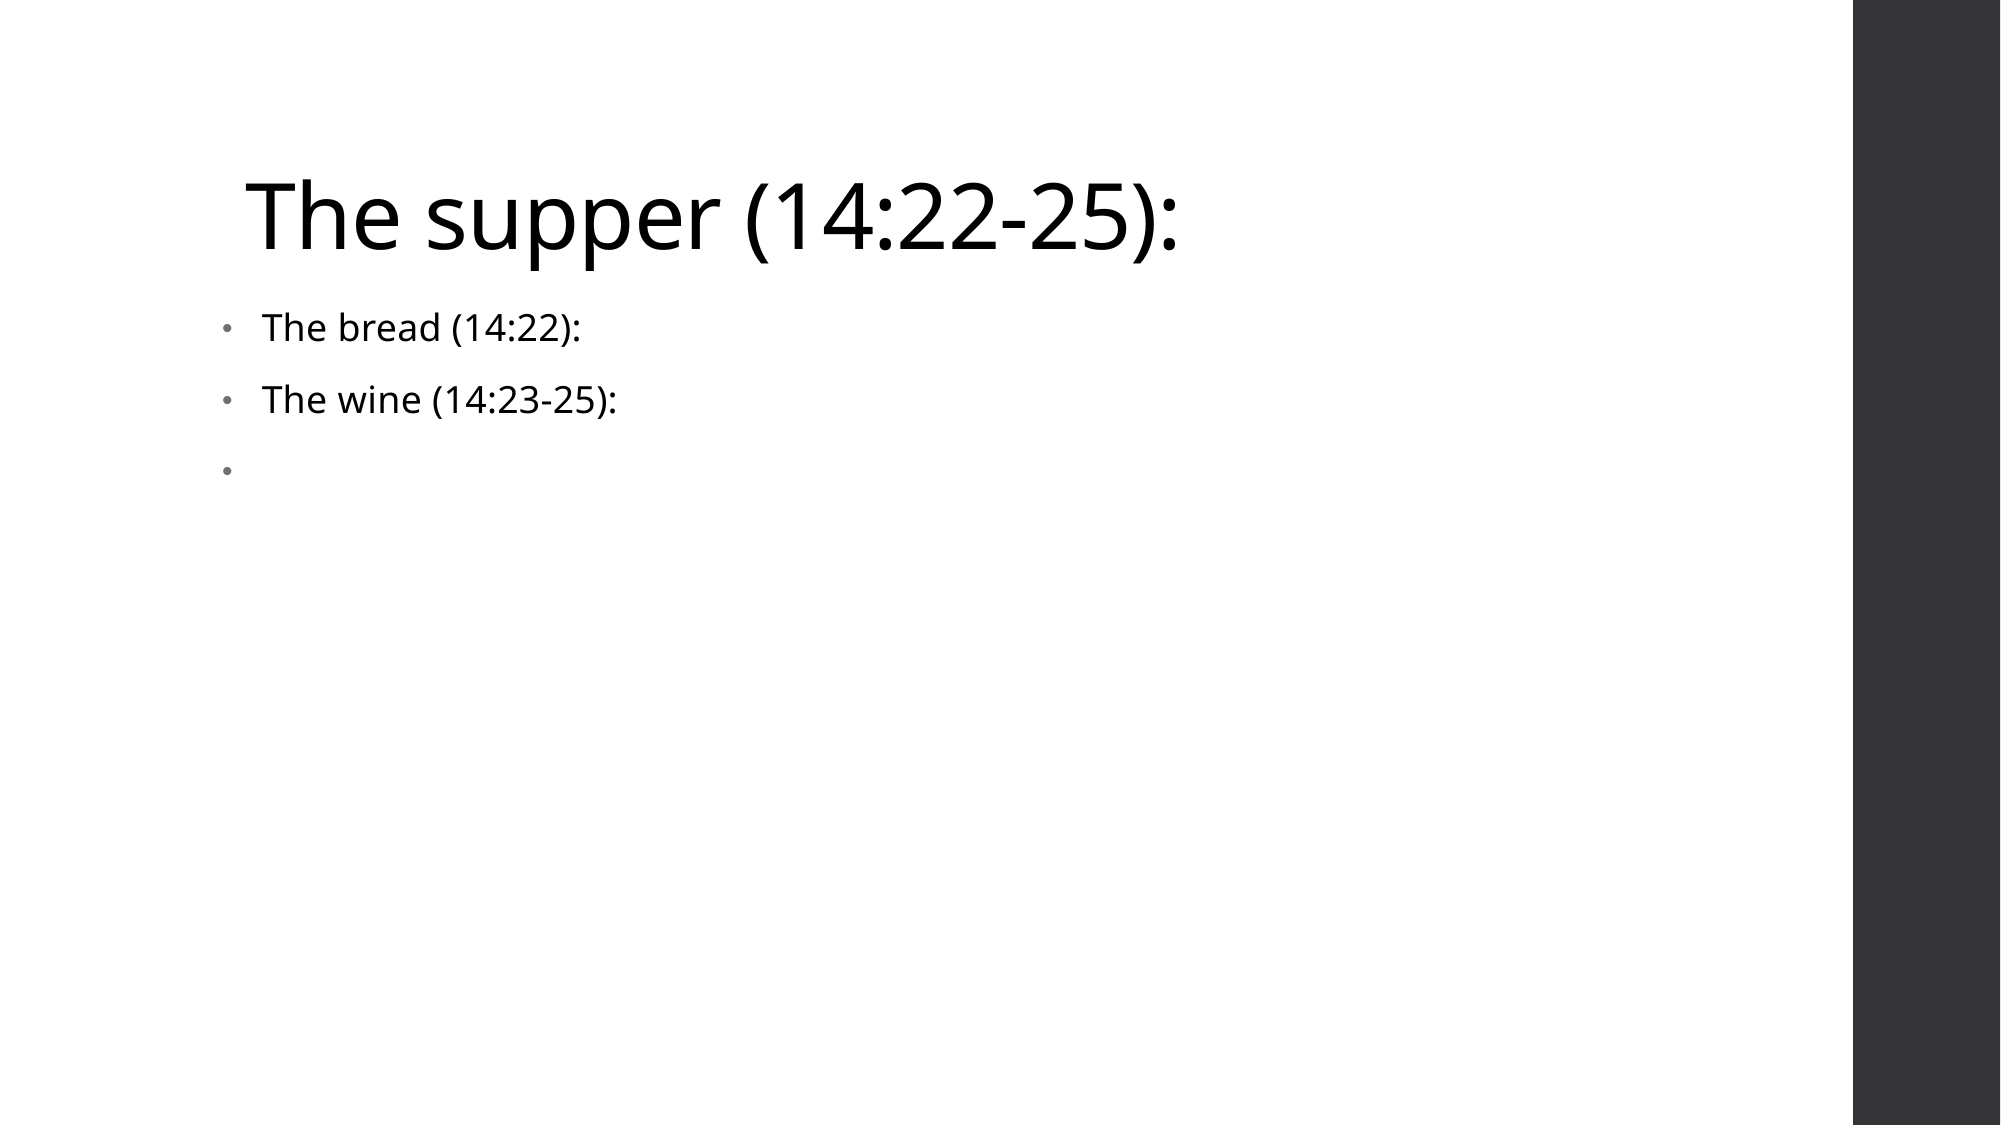

# The supper (14:22-25):
 The bread (14:22):
 The wine (14:23-25):